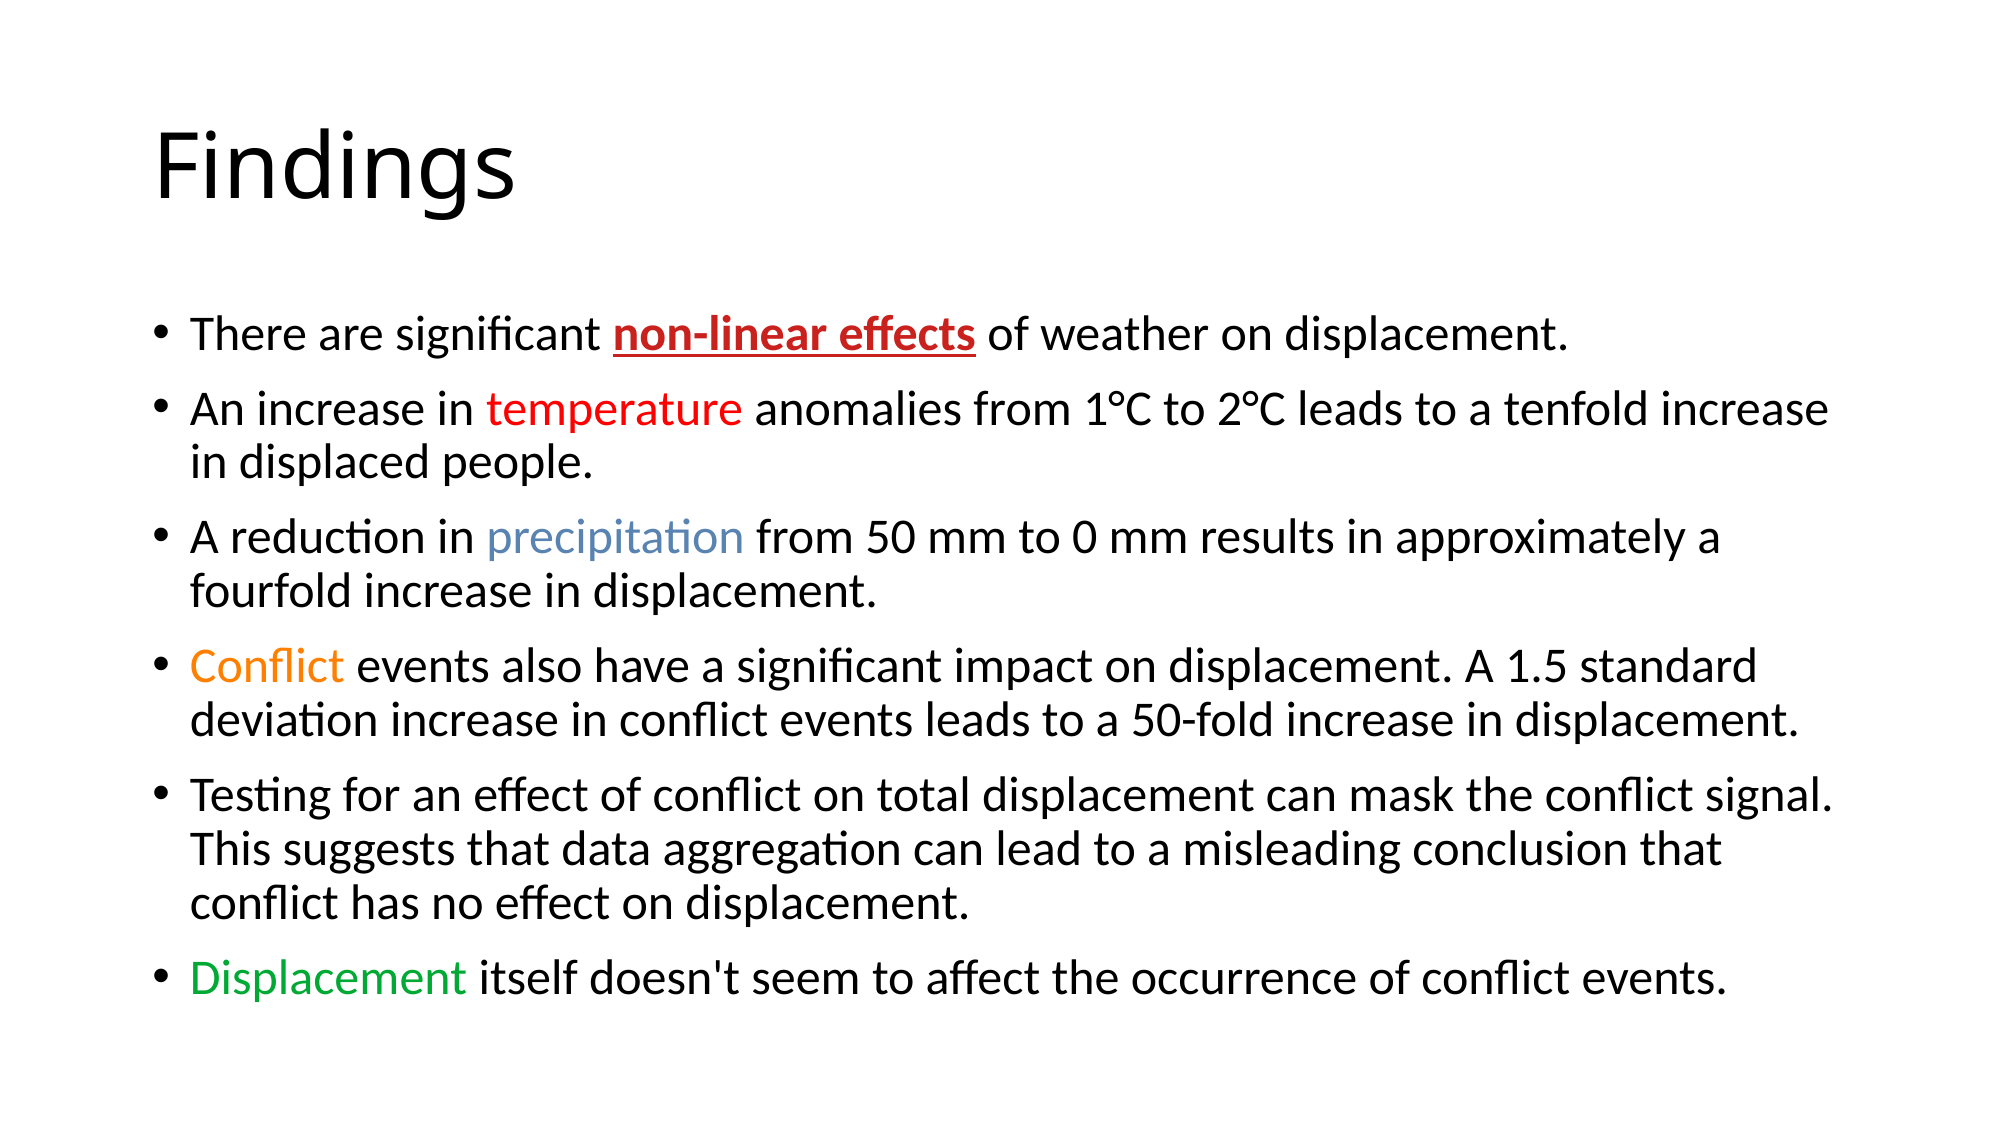

# Findings
There are significant non-linear effects of weather on displacement.
An increase in temperature anomalies from 1°C to 2°C leads to a tenfold increase in displaced people.
A reduction in precipitation from 50 mm to 0 mm results in approximately a fourfold increase in displacement.
Conflict events also have a significant impact on displacement. A 1.5 standard deviation increase in conflict events leads to a 50-fold increase in displacement.
Testing for an effect of conflict on total displacement can mask the conflict signal. This suggests that data aggregation can lead to a misleading conclusion that conflict has no effect on displacement.
Displacement itself doesn't seem to affect the occurrence of conflict events.